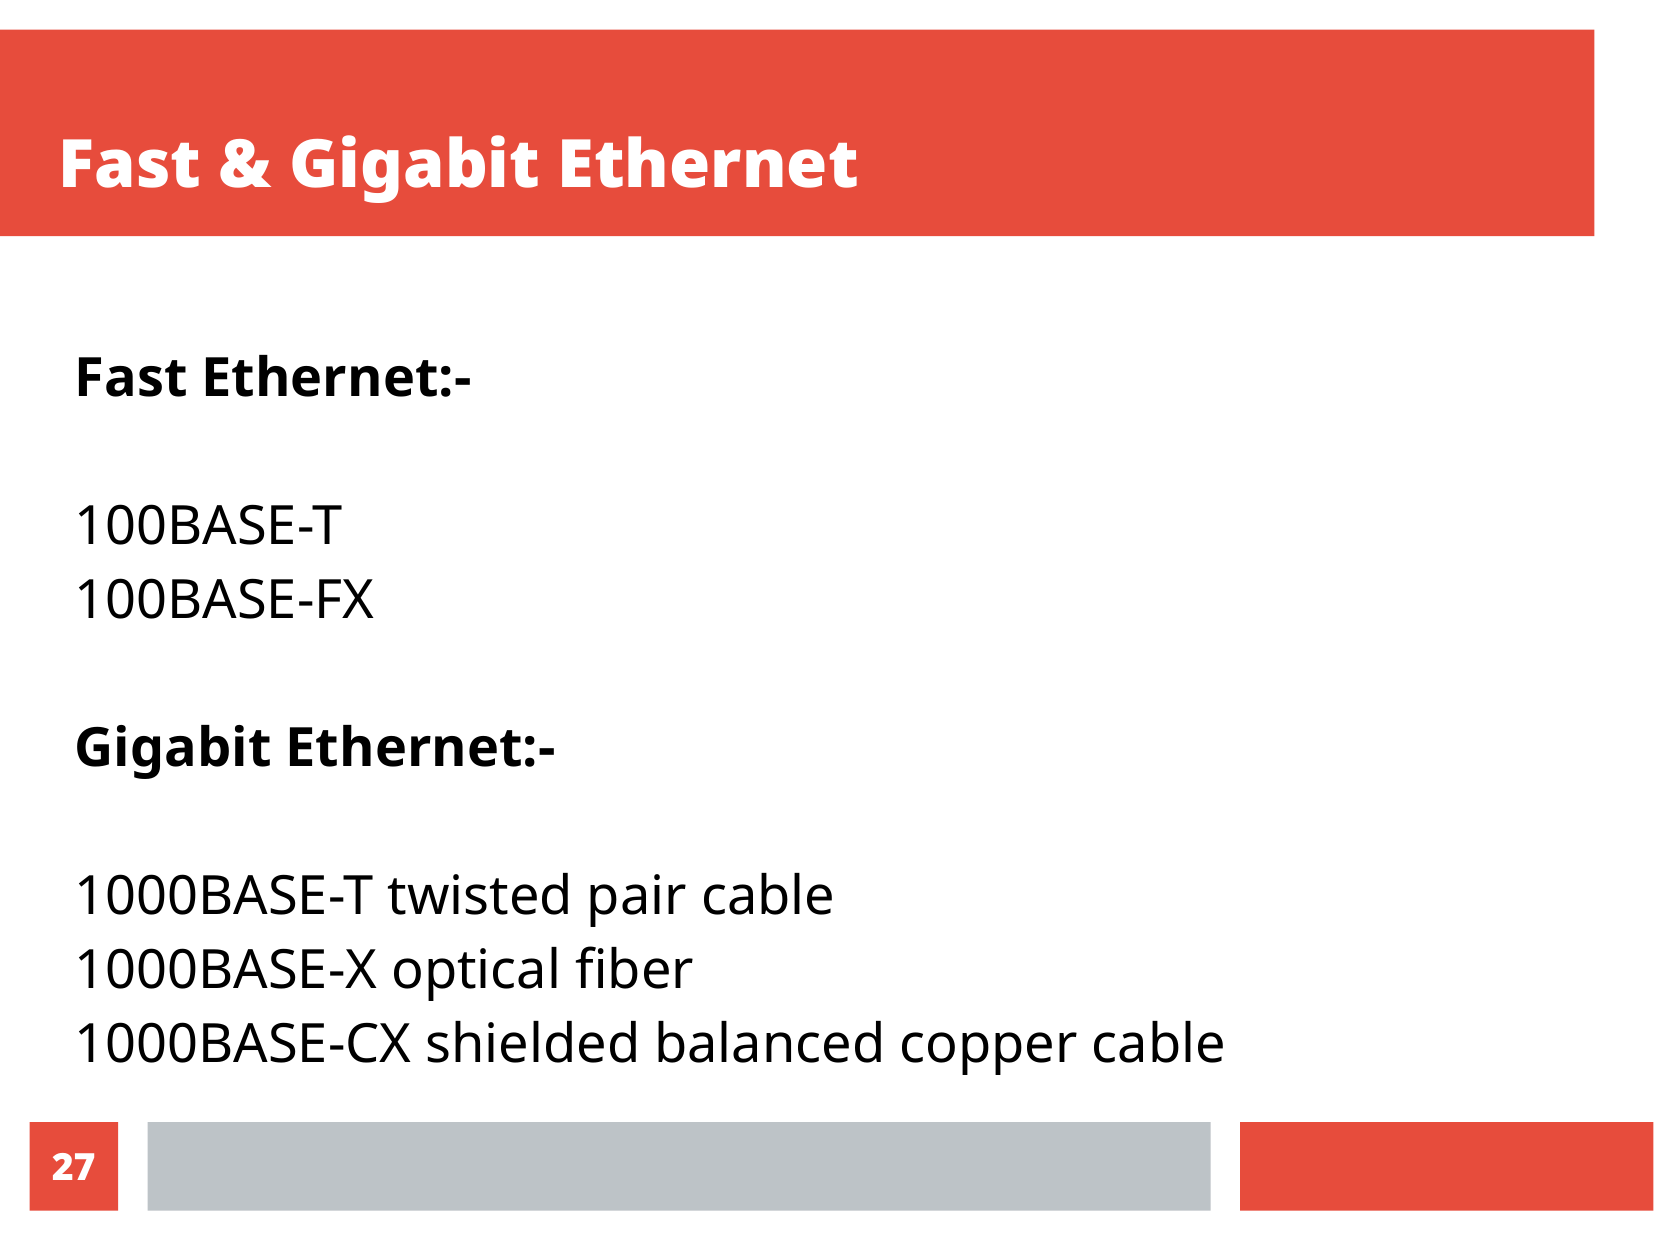

# Fast & Gigabit Ethernet
Fast Ethernet:-
100BASE-T
100BASE-FX
Gigabit Ethernet:-
1000BASE-T twisted pair cable
1000BASE-X optical fiber
1000BASE-CX shielded balanced copper cable
27